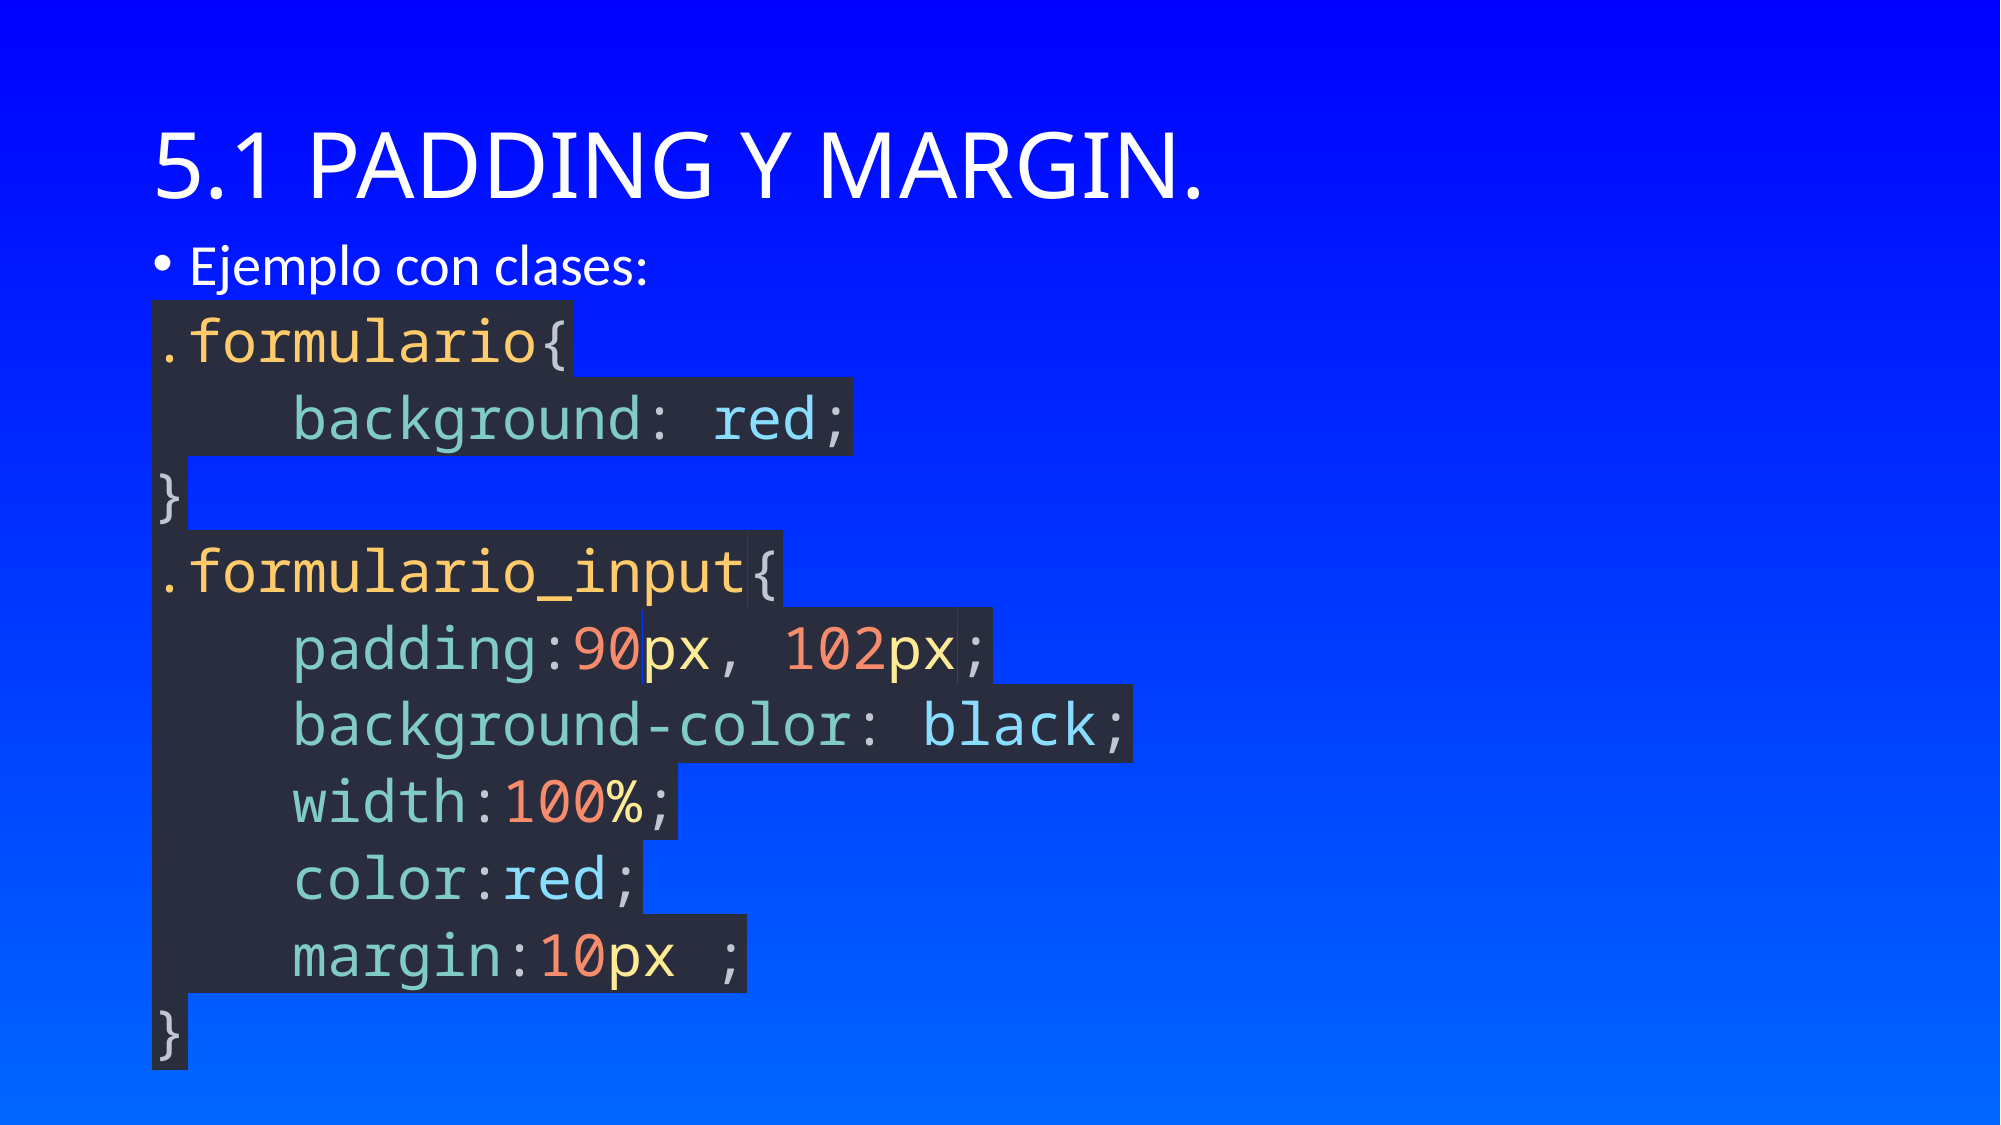

# 5.1 PADDING Y MARGIN.
Ejemplo con clases:
.formulario{
    background: red;
}
.formulario_input{
    padding:90px, 102px;
    background-color: black;
    width:100%;
    color:red;
    margin:10px ;
}